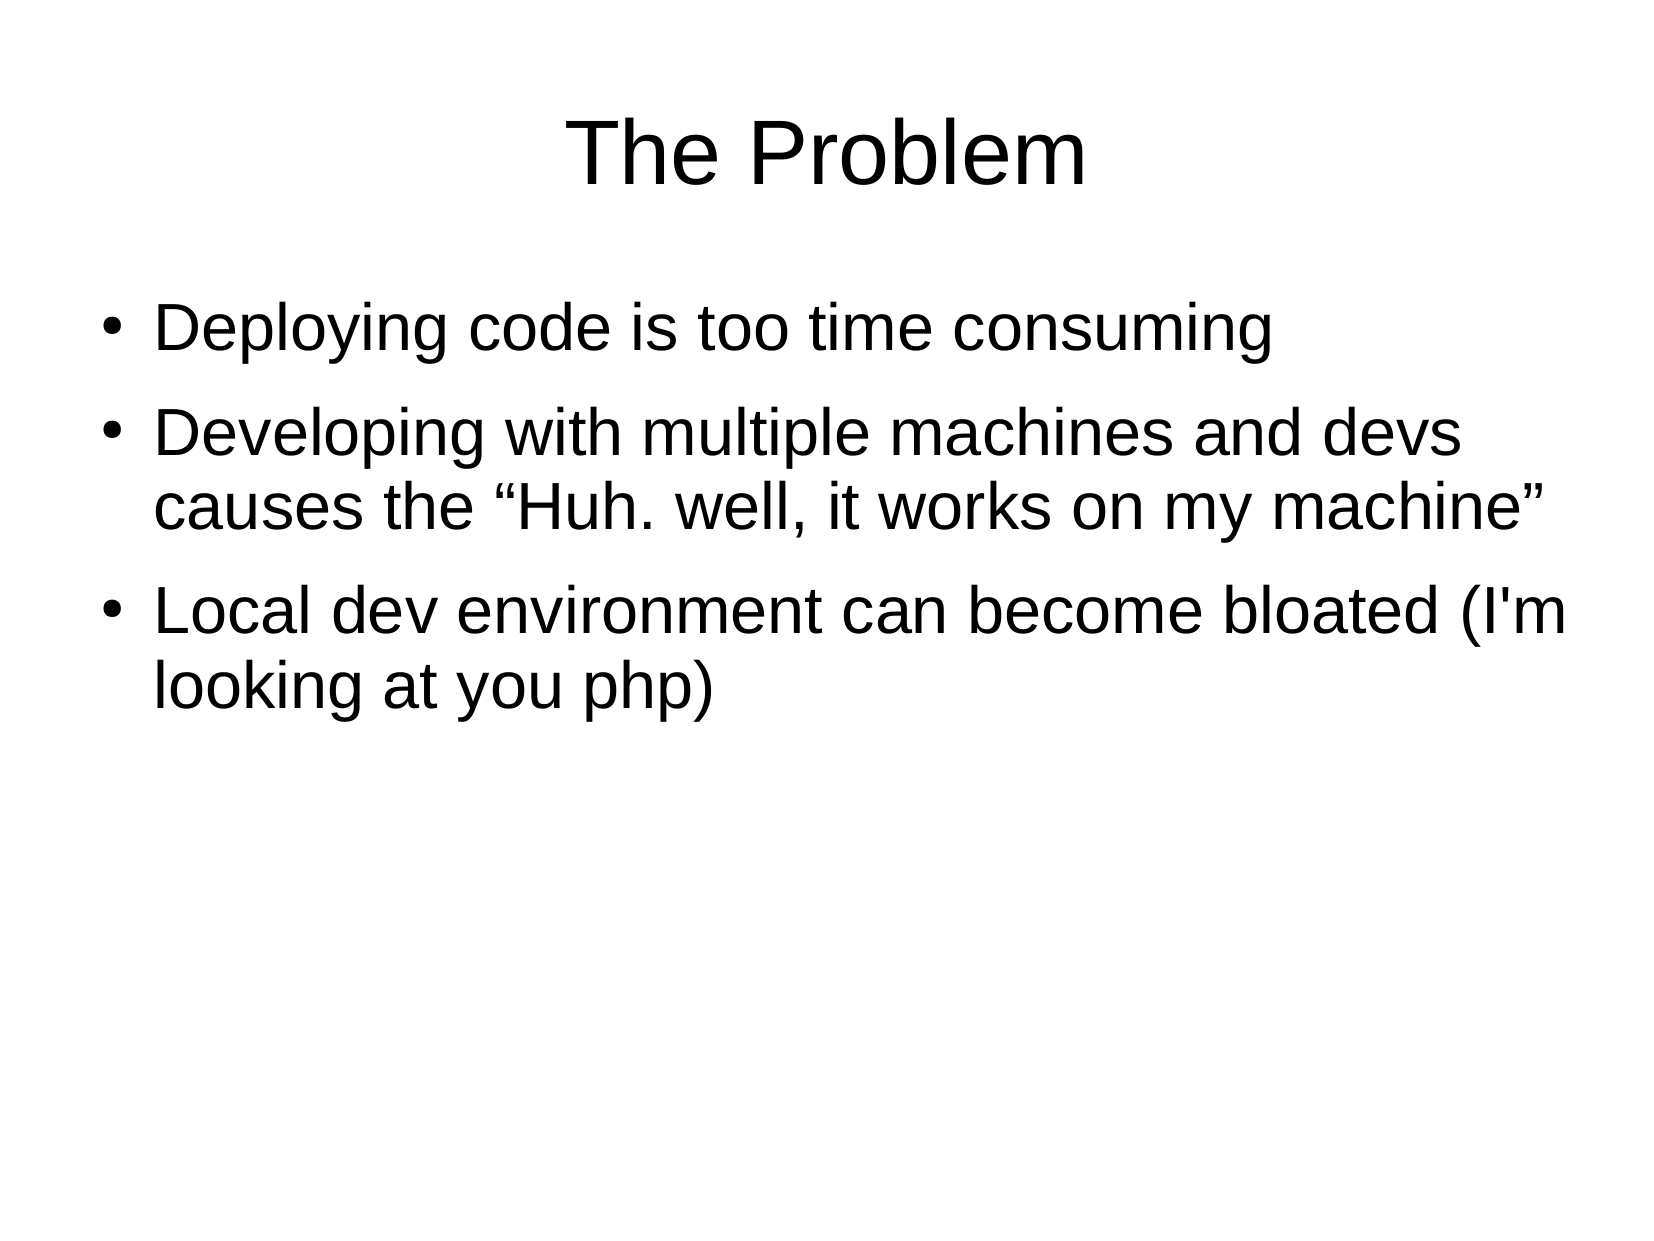

# The Problem
Deploying code is too time consuming
Developing with multiple machines and devs causes the “Huh. well, it works on my machine”
Local dev environment can become bloated (I'm looking at you php)